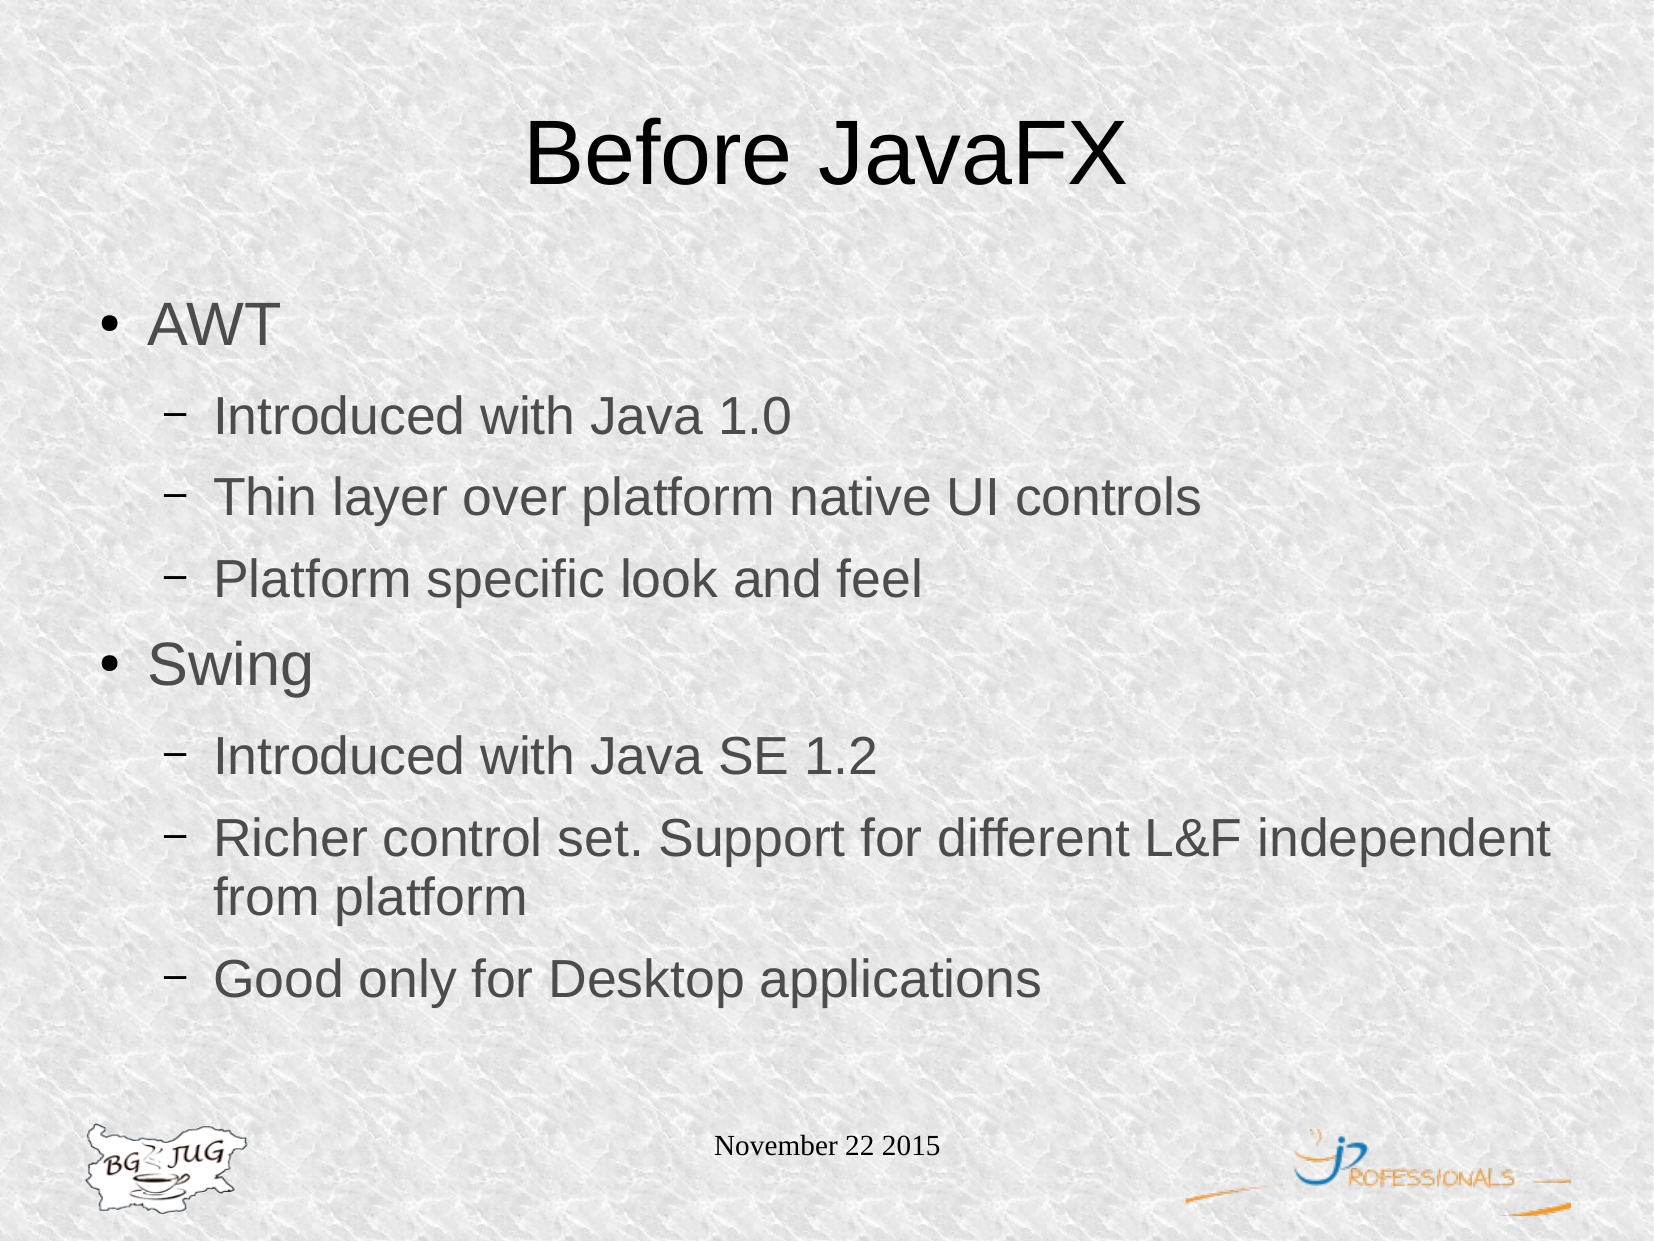

# Before JavaFX
AWT
Introduced with Java 1.0
Thin layer over platform native UI controls
Platform specific look and feel
Swing
Introduced with Java SE 1.2
Richer control set. Support for different L&F independent from platform
Good only for Desktop applications